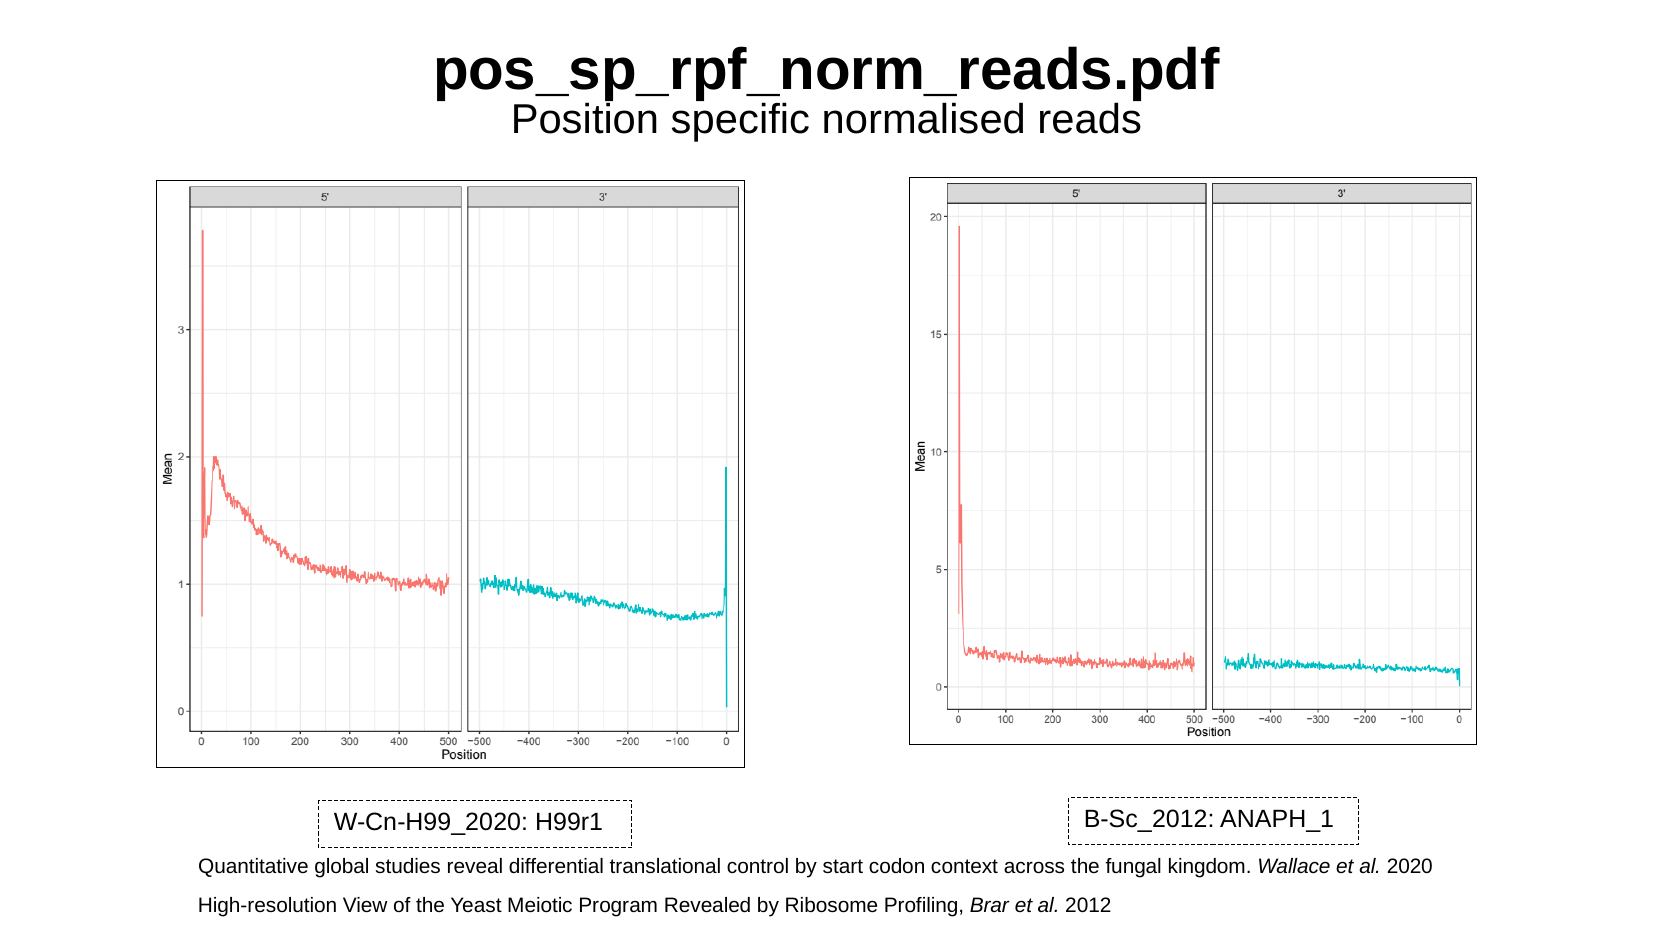

# pos_sp_rpf_norm_reads.pdf
Position specific normalised reads
B-Sc_2012: ANAPH_1
W-Cn-H99_2020: H99r1
14
Quantitative global studies reveal differential translational control by start codon context across the fungal kingdom. Wallace et al. 2020
High-resolution View of the Yeast Meiotic Program Revealed by Ribosome Profiling, Brar et al. 2012